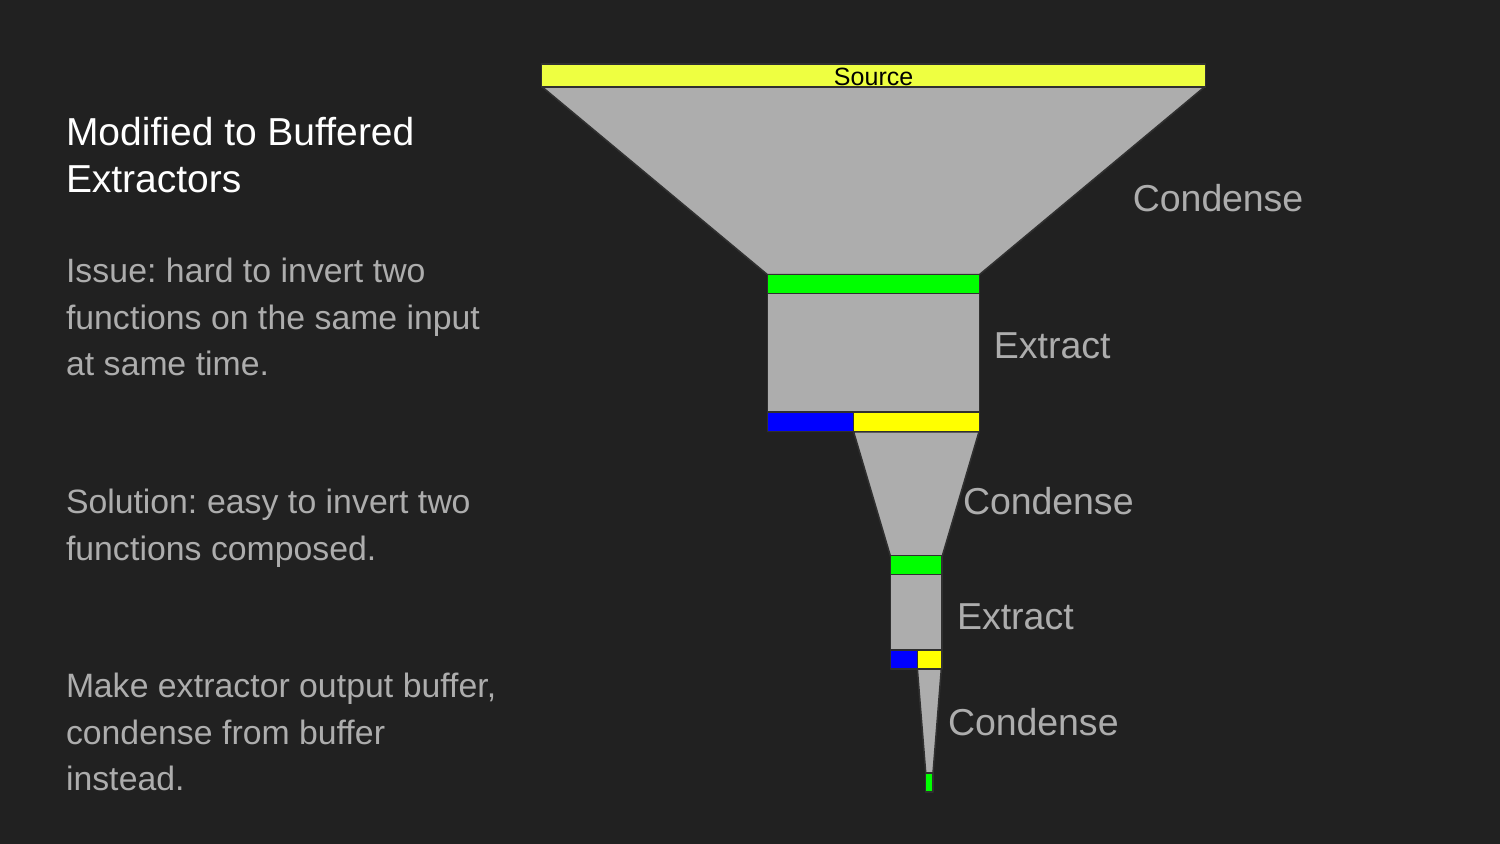

Source
Condense
# Modified to Buffered Extractors
Issue: hard to invert two functions on the same input at same time.
Solution: easy to invert two functions composed.
Make extractor output buffer, condense from buffer instead.
Extract
Condense
Extract
Condense